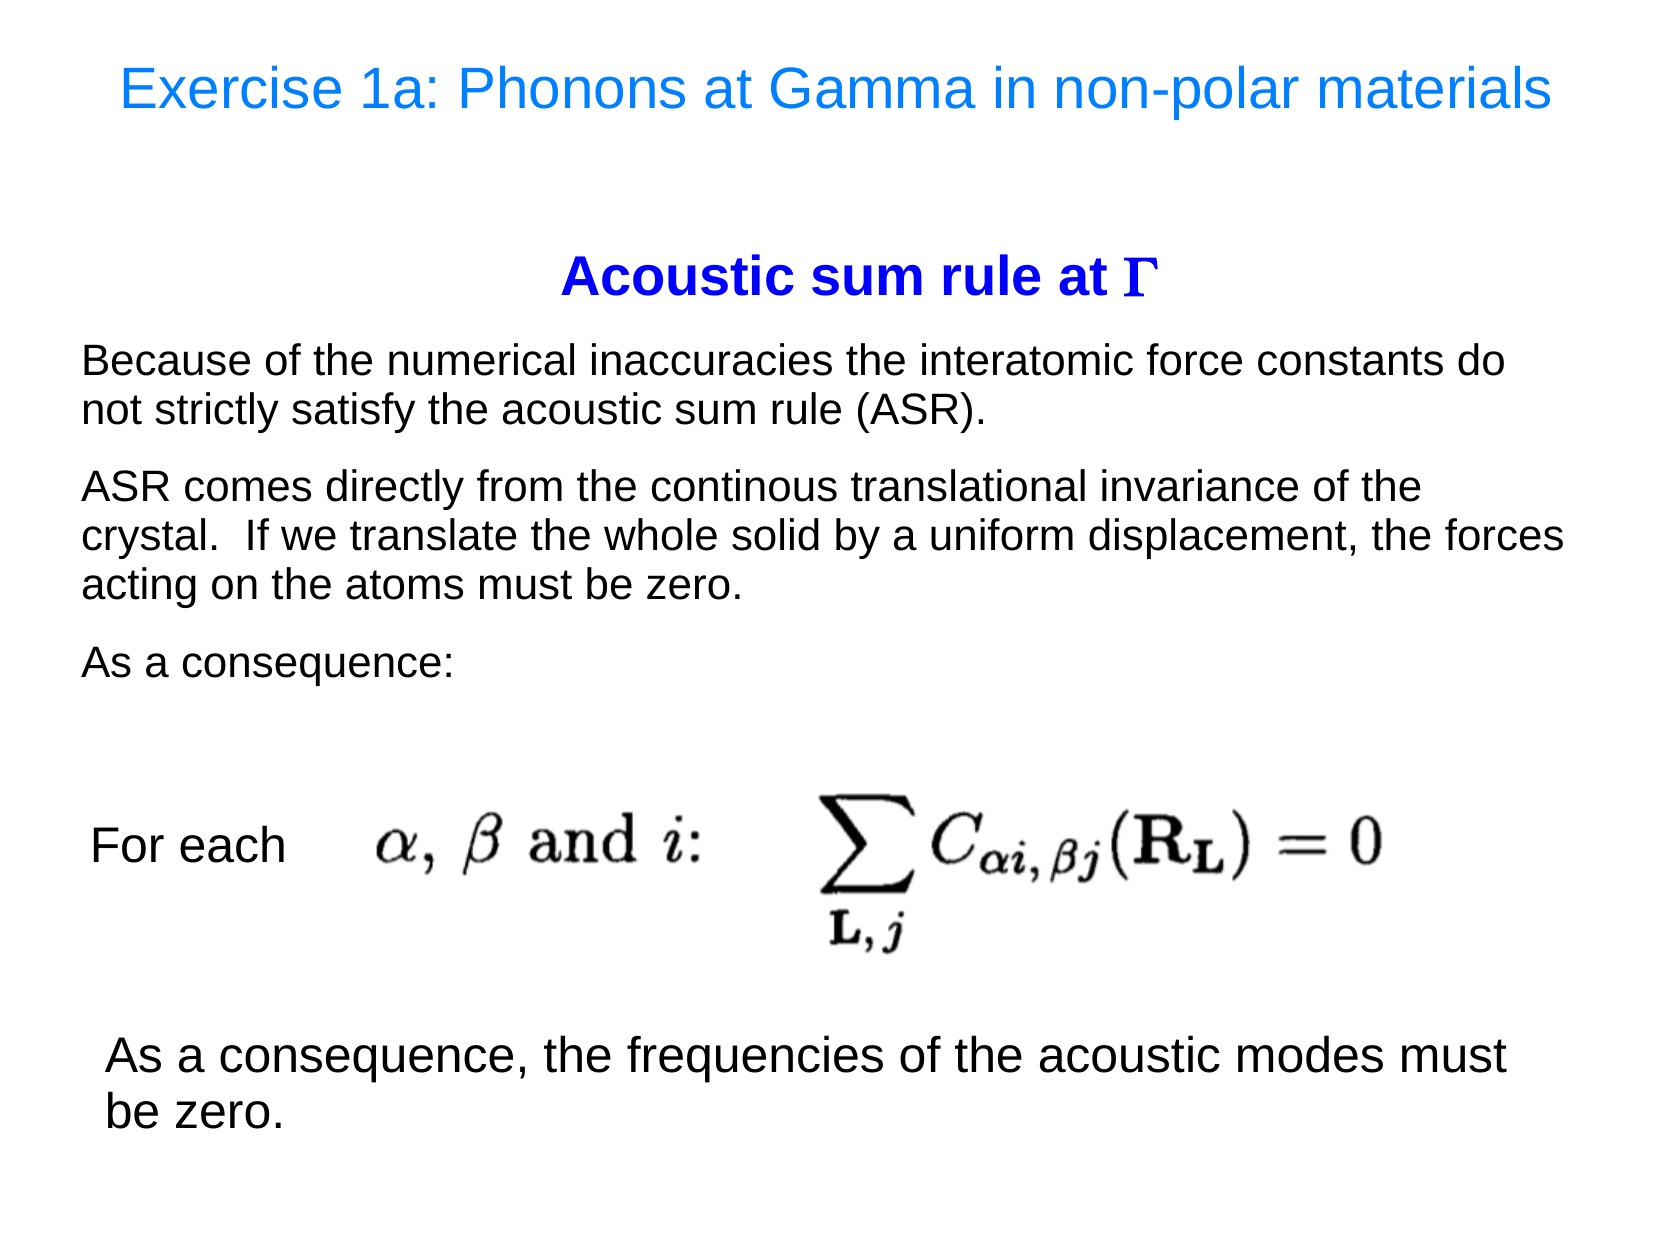

Exercise 1a: Phonons at Gamma in non-polar materials
# Acoustic sum rule at Γ
Because of the numerical inaccuracies the interatomic force constants do not strictly satisfy the acoustic sum rule (ASR).
ASR comes directly from the continous translational invariance of the crystal. If we translate the whole solid by a uniform displacement, the forces acting on the atoms must be zero.
As a consequence:
For each
As a consequence, the frequencies of the acoustic modes must be zero.